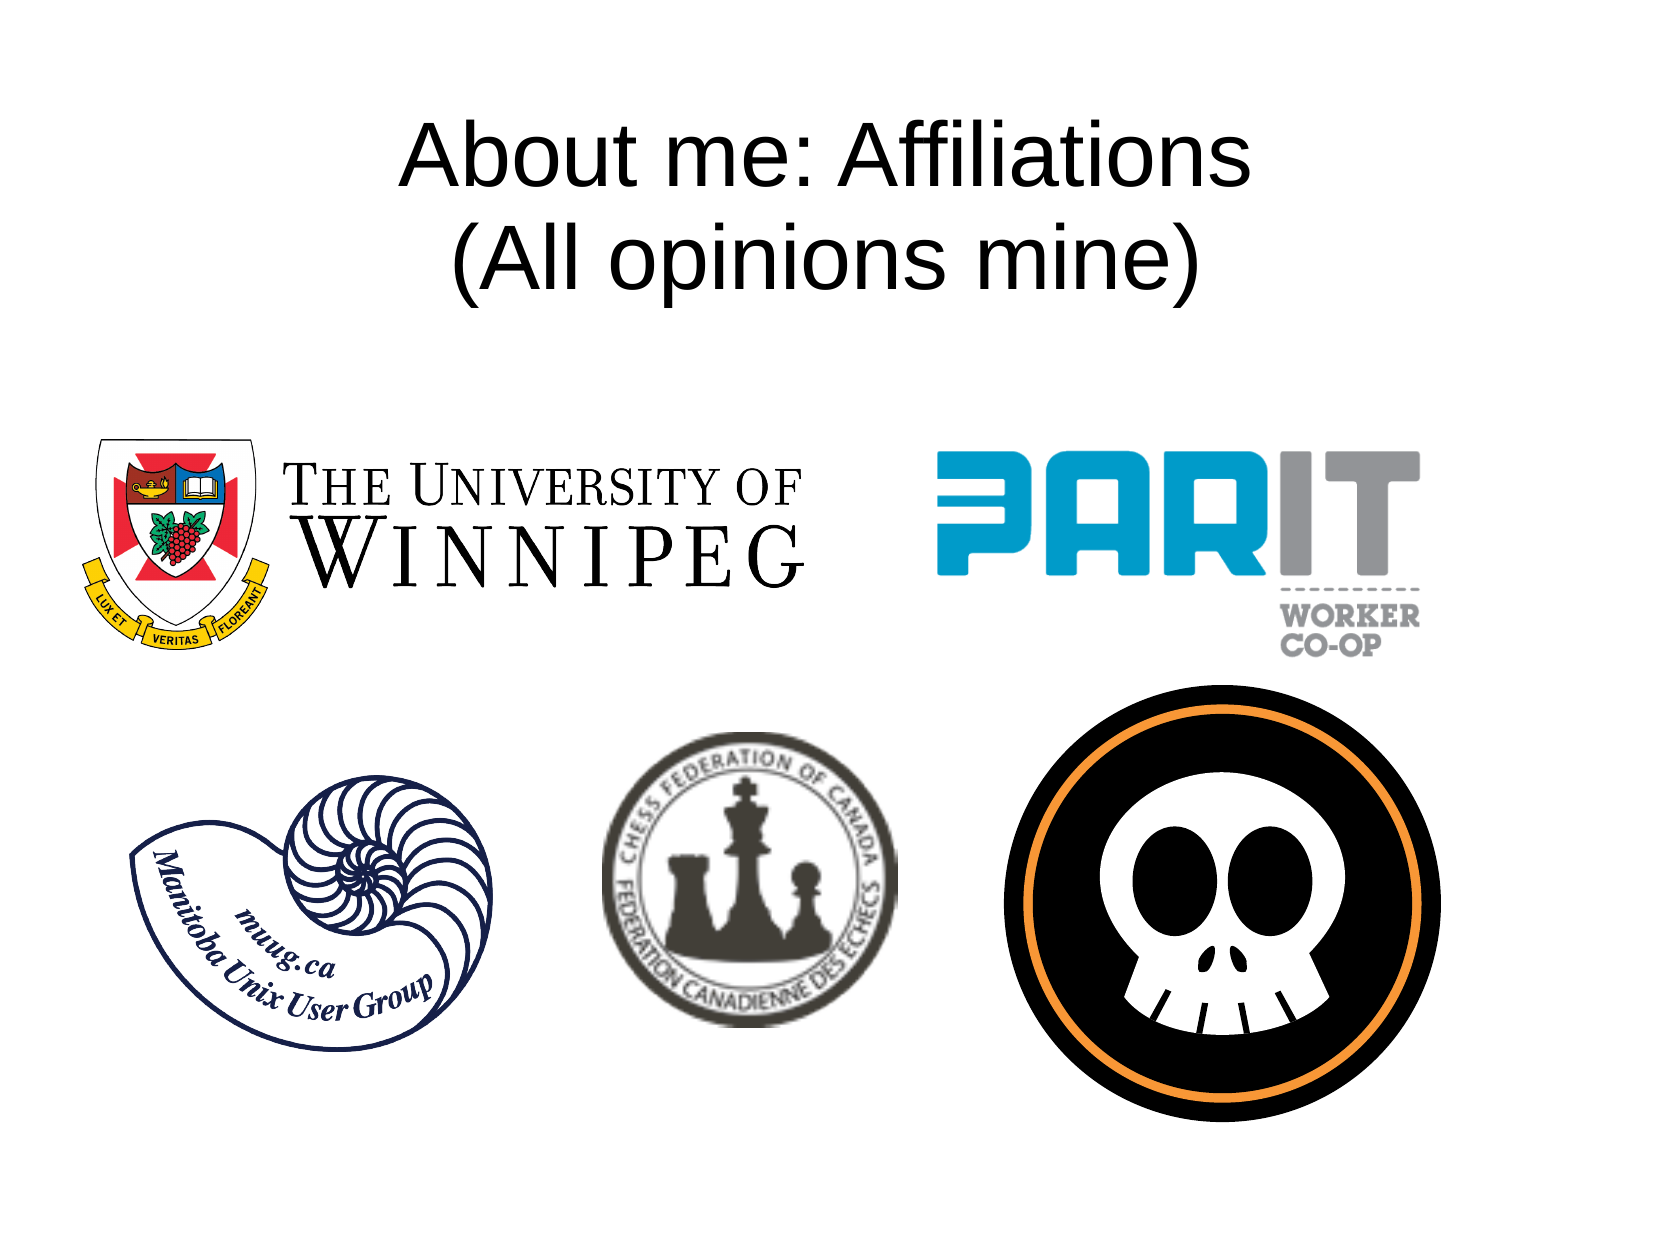

# About me: Affiliations (All opinions mine)